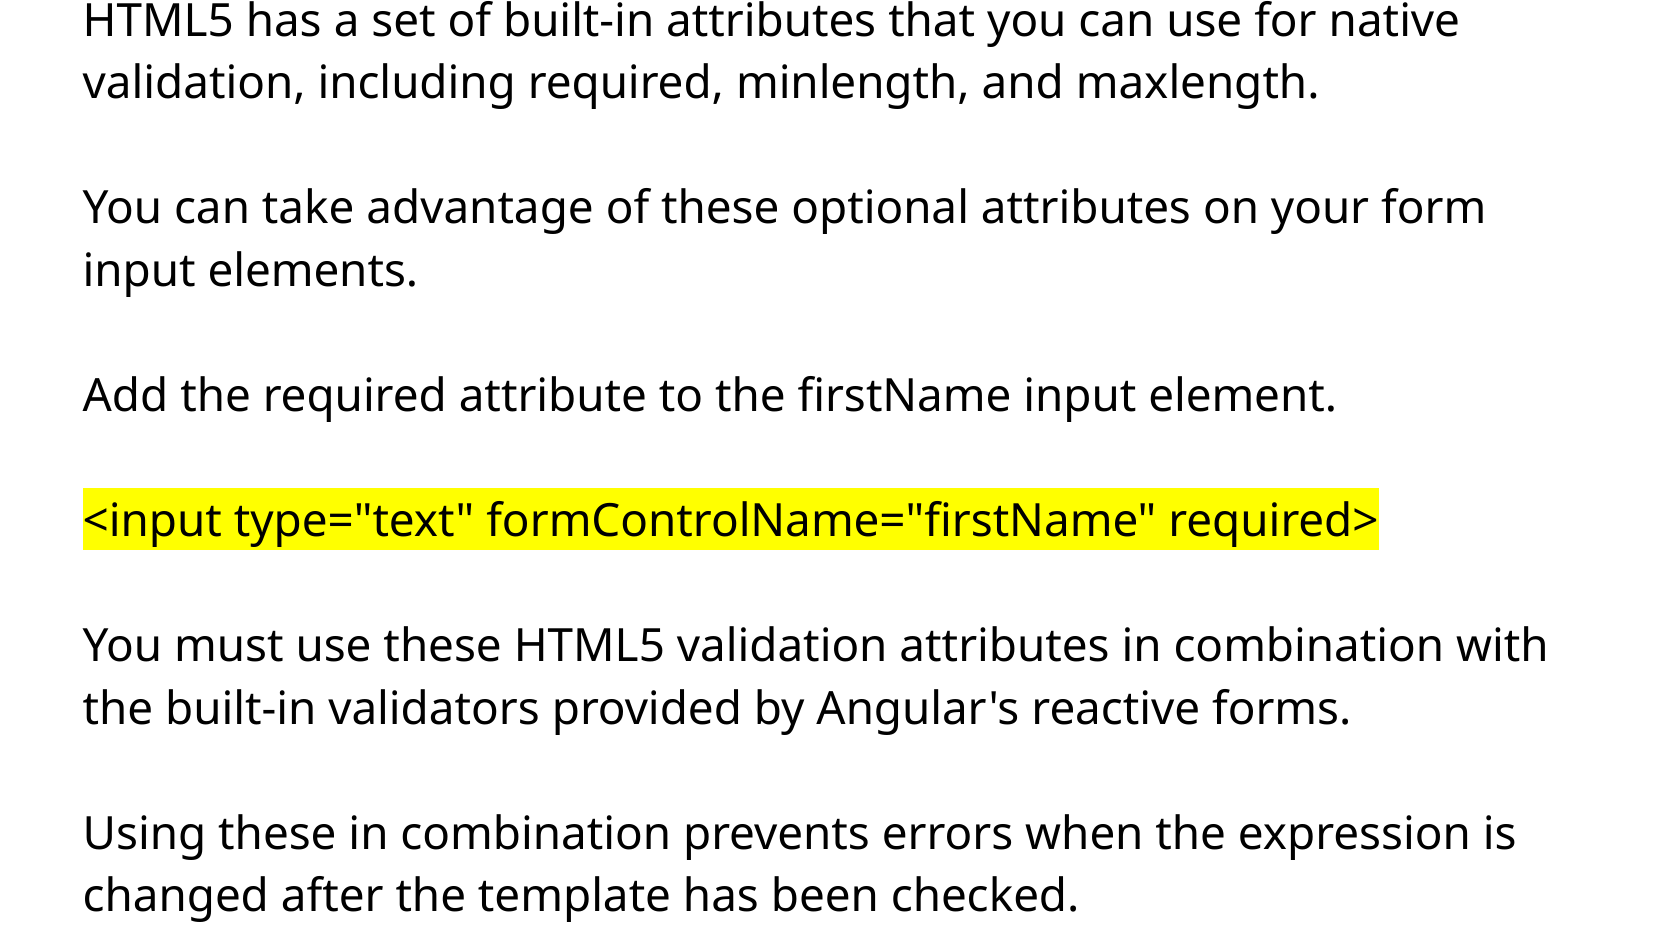

# HTML5 has a set of built-in attributes that you can use for native validation, including required, minlength, and maxlength.
You can take advantage of these optional attributes on your form input elements.
Add the required attribute to the firstName input element.
<input type="text" formControlName="firstName" required>
You must use these HTML5 validation attributes in combination with the built-in validators provided by Angular's reactive forms.
Using these in combination prevents errors when the expression is changed after the template has been checked.